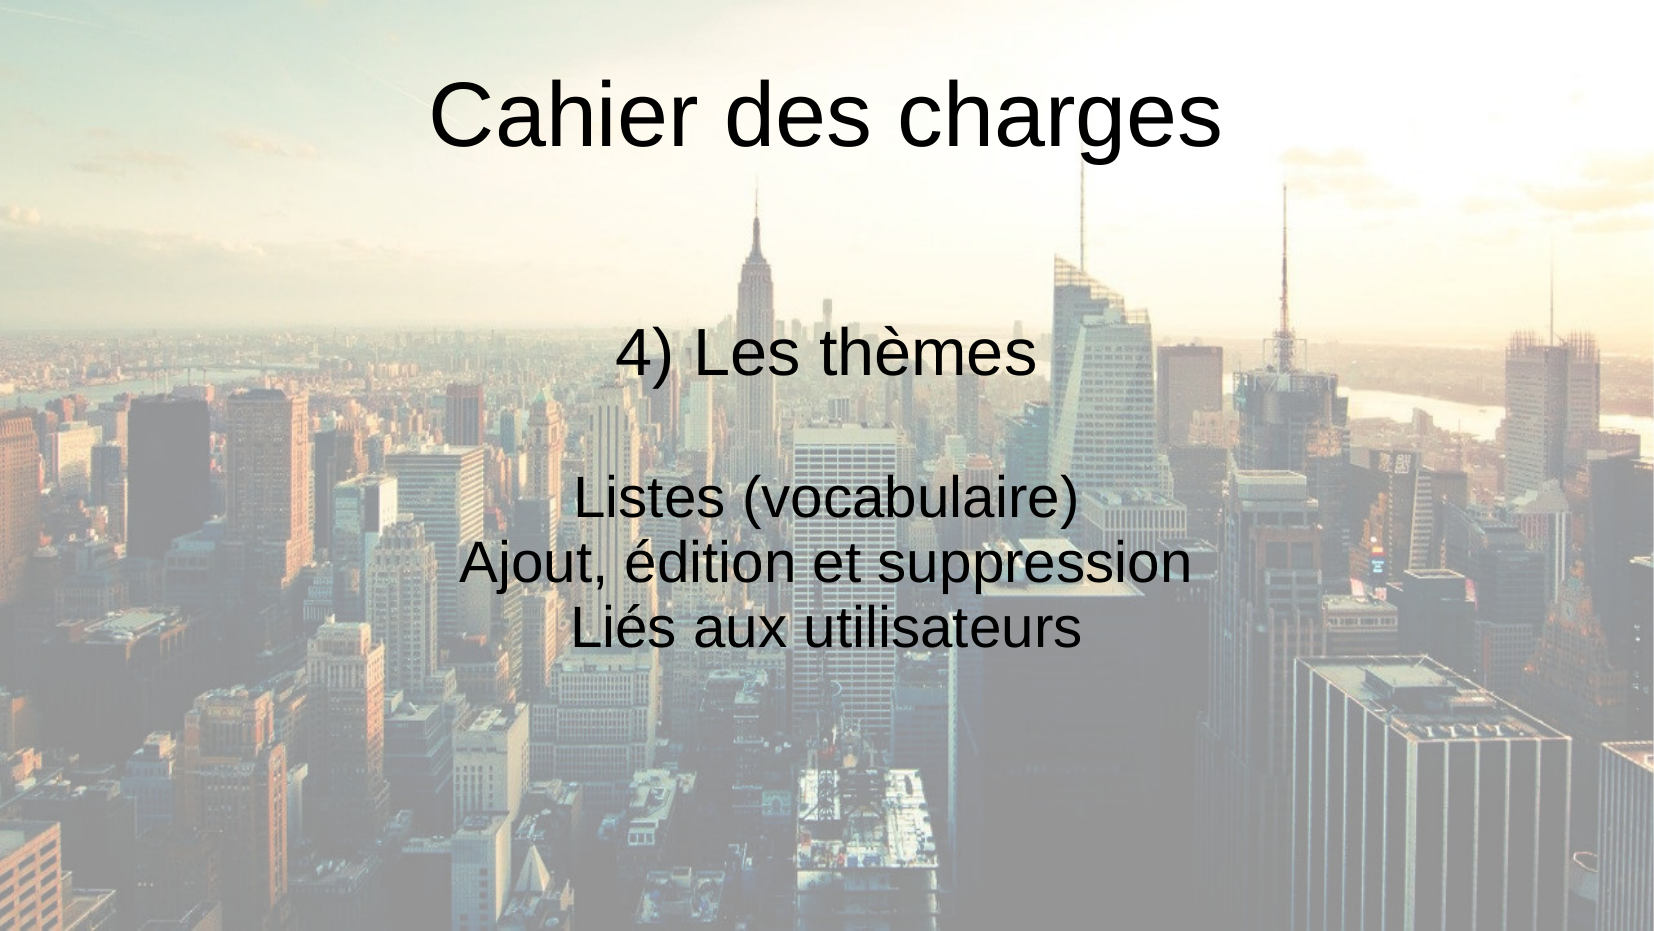

# Cahier des charges
4) Les thèmes
Listes (vocabulaire)
Ajout, édition et suppression
Liés aux utilisateurs